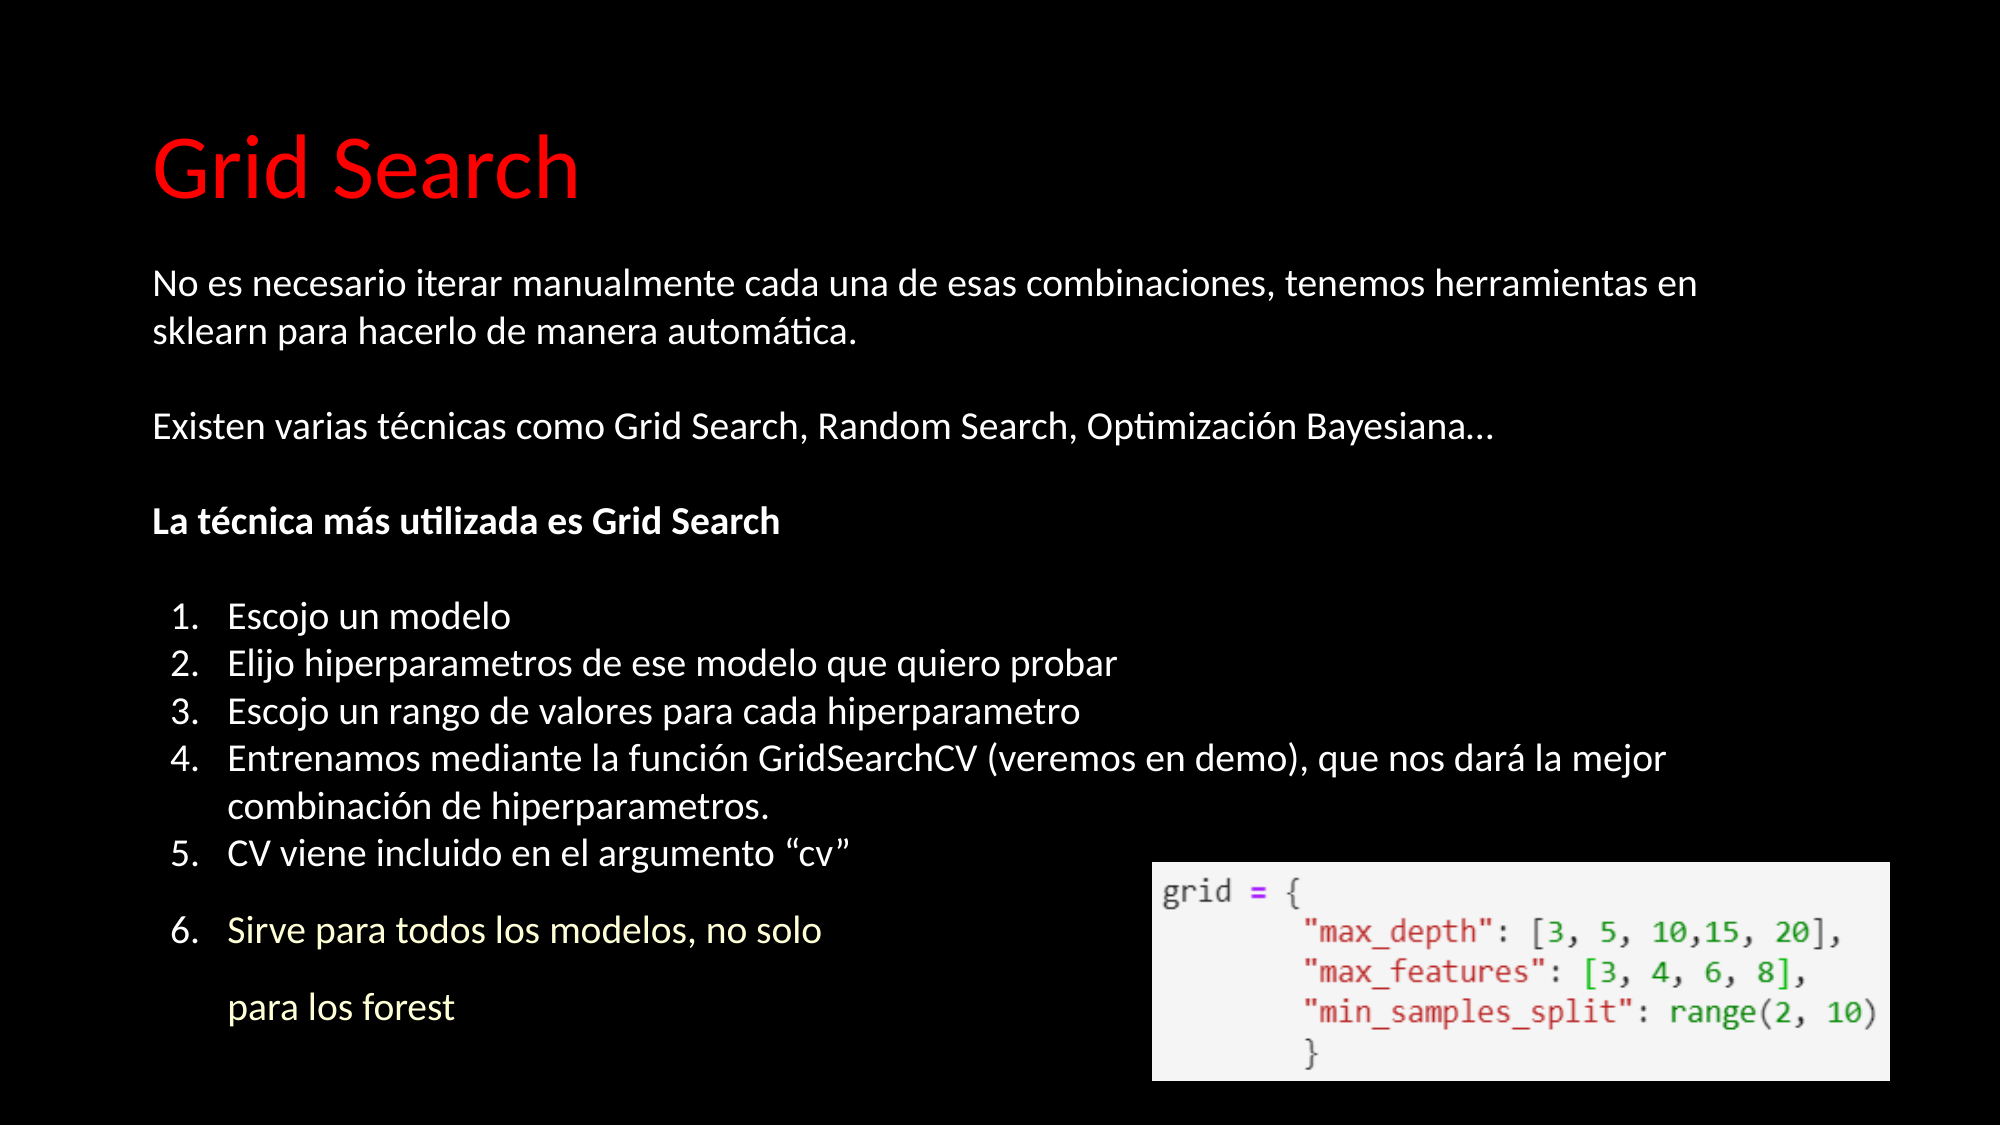

# Grid Search
No es necesario iterar manualmente cada una de esas combinaciones, tenemos herramientas en sklearn para hacerlo de manera automática.
Existen varias técnicas como Grid Search, Random Search, Optimización Bayesiana…
La técnica más utilizada es Grid Search
Escojo un modelo
Elijo hiperparametros de ese modelo que quiero probar
Escojo un rango de valores para cada hiperparametro
Entrenamos mediante la función GridSearchCV (veremos en demo), que nos dará la mejor combinación de hiperparametros.
CV viene incluido en el argumento “cv”
Sirve para todos los modelos, no solo
para los forest